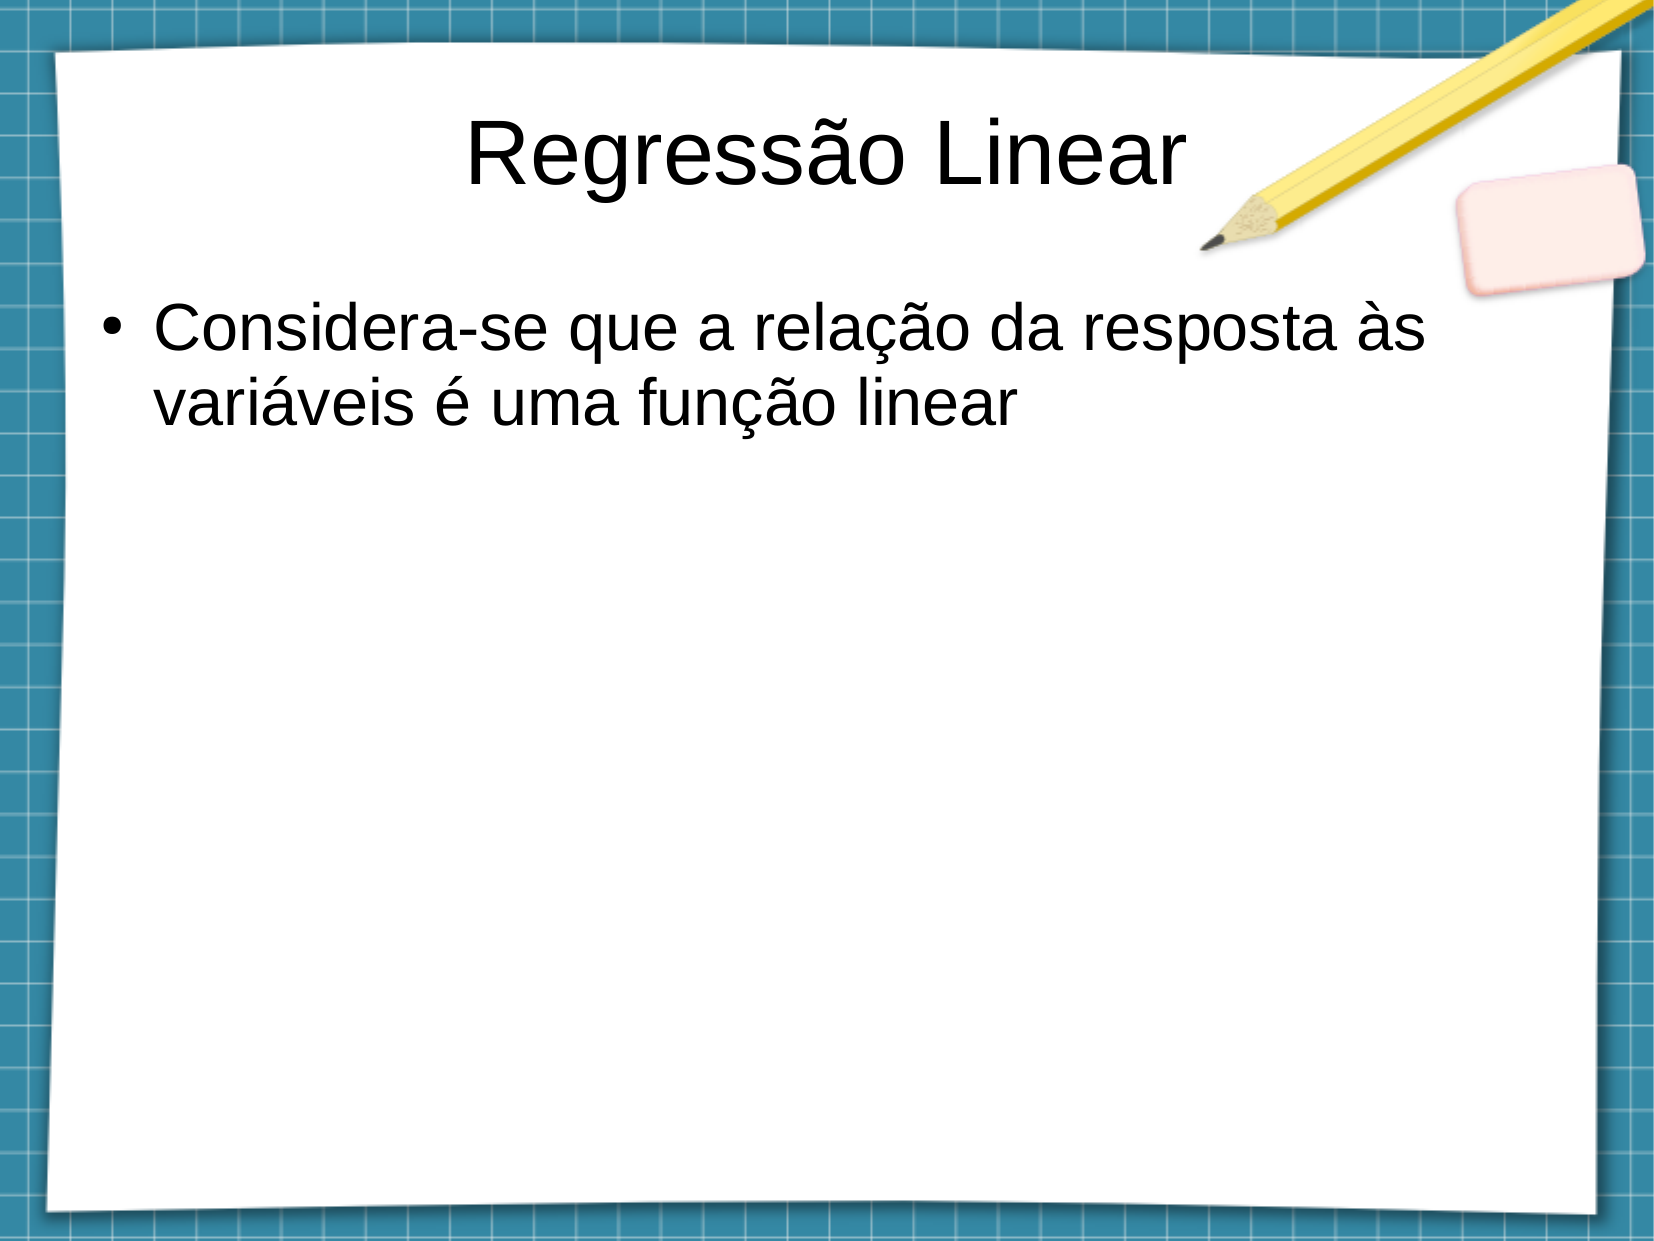

# Regressão Linear
Considera-se que a relação da resposta às variáveis é uma função linear